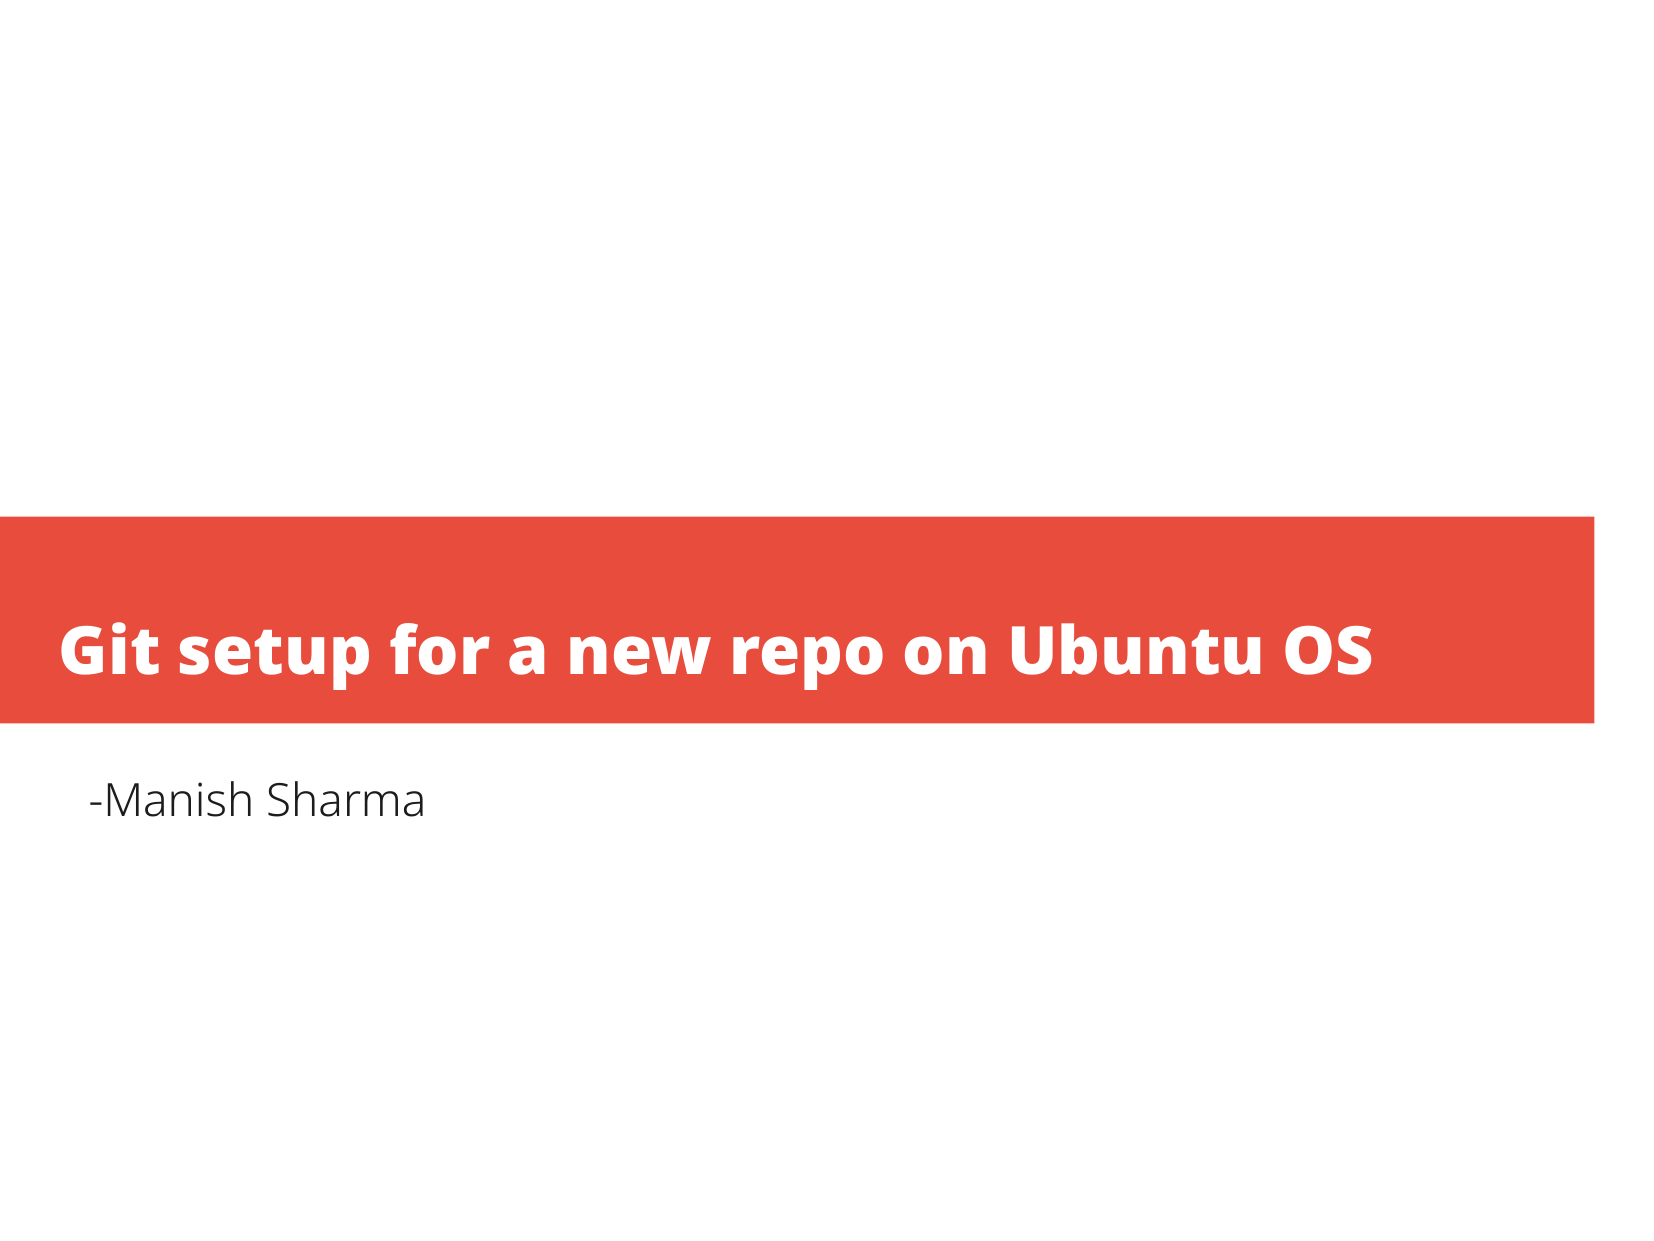

# Git setup for a new repo on Ubuntu OS
-Manish Sharma